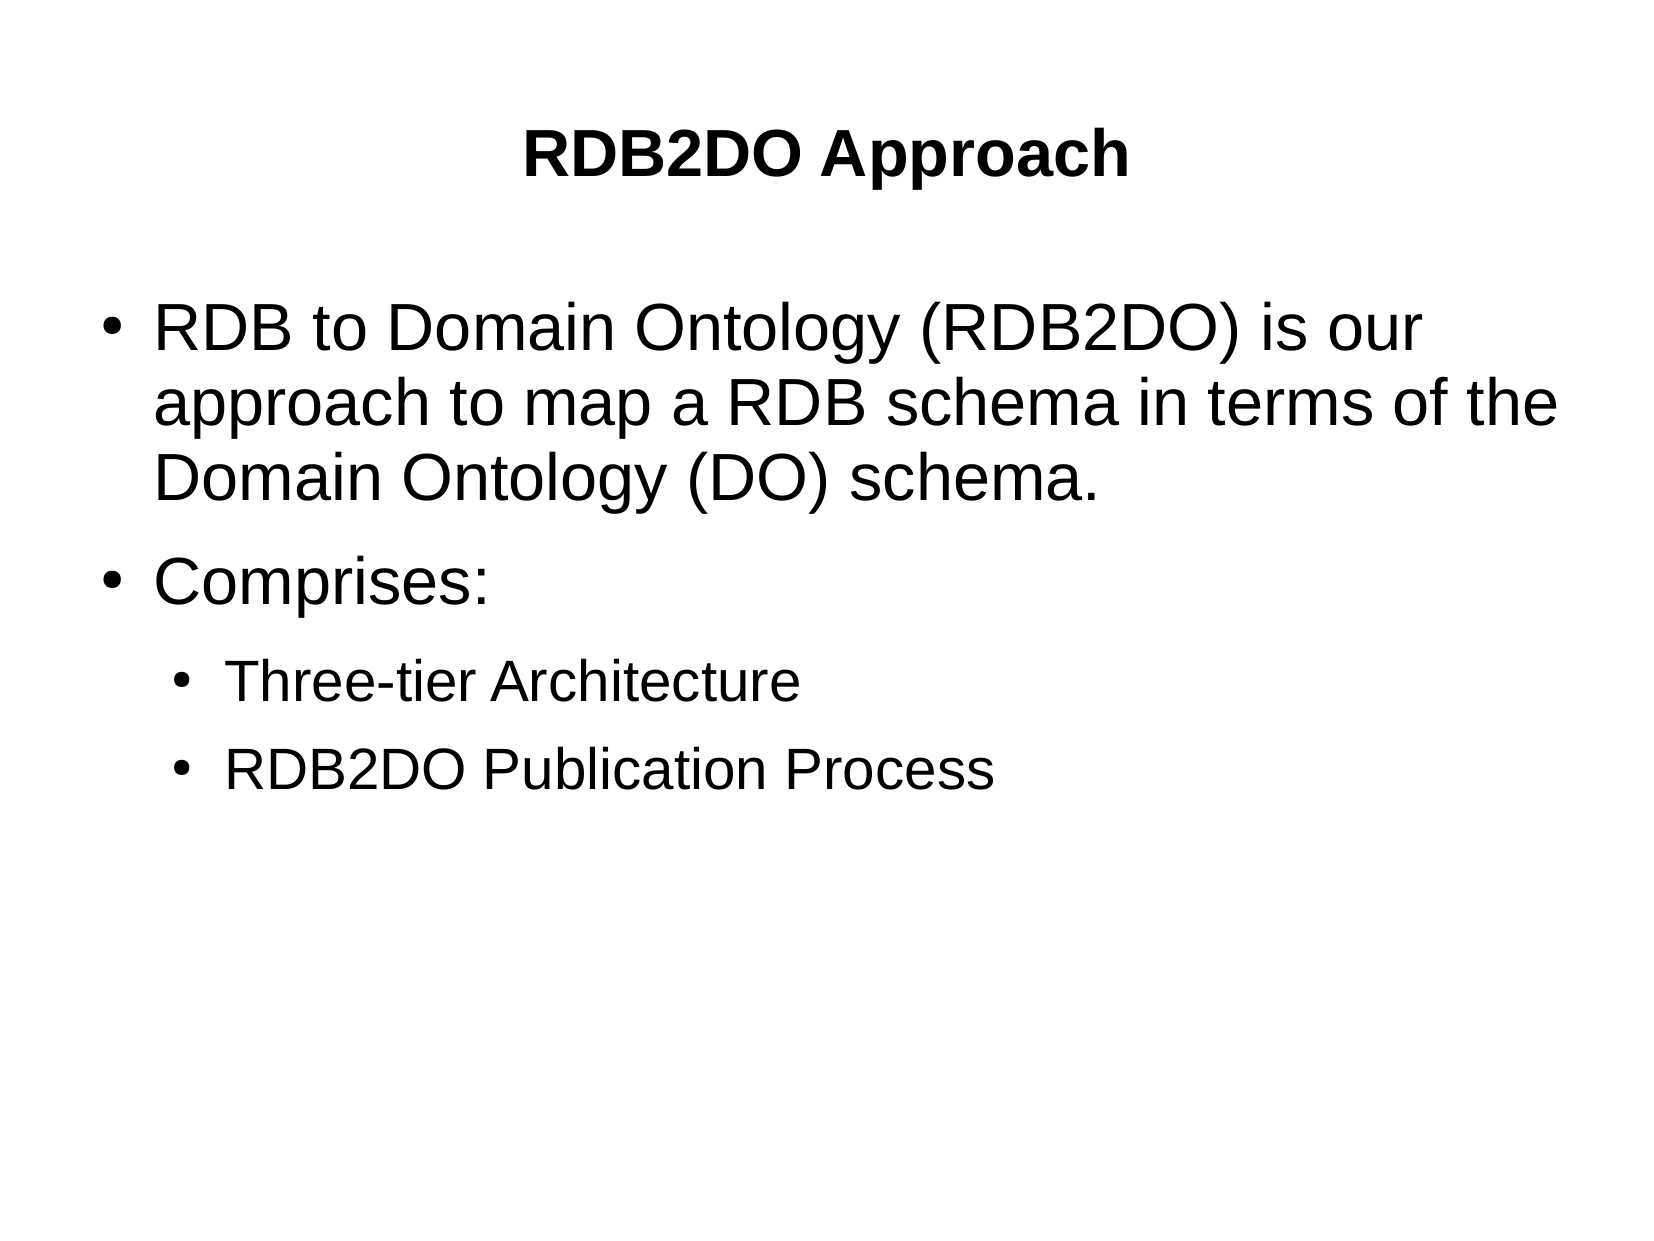

# RDB2DO Approach
RDB to Domain Ontology (RDB2DO) is our approach to map a RDB schema in terms of the Domain Ontology (DO) schema.
Comprises:
Three-tier Architecture
RDB2DO Publication Process